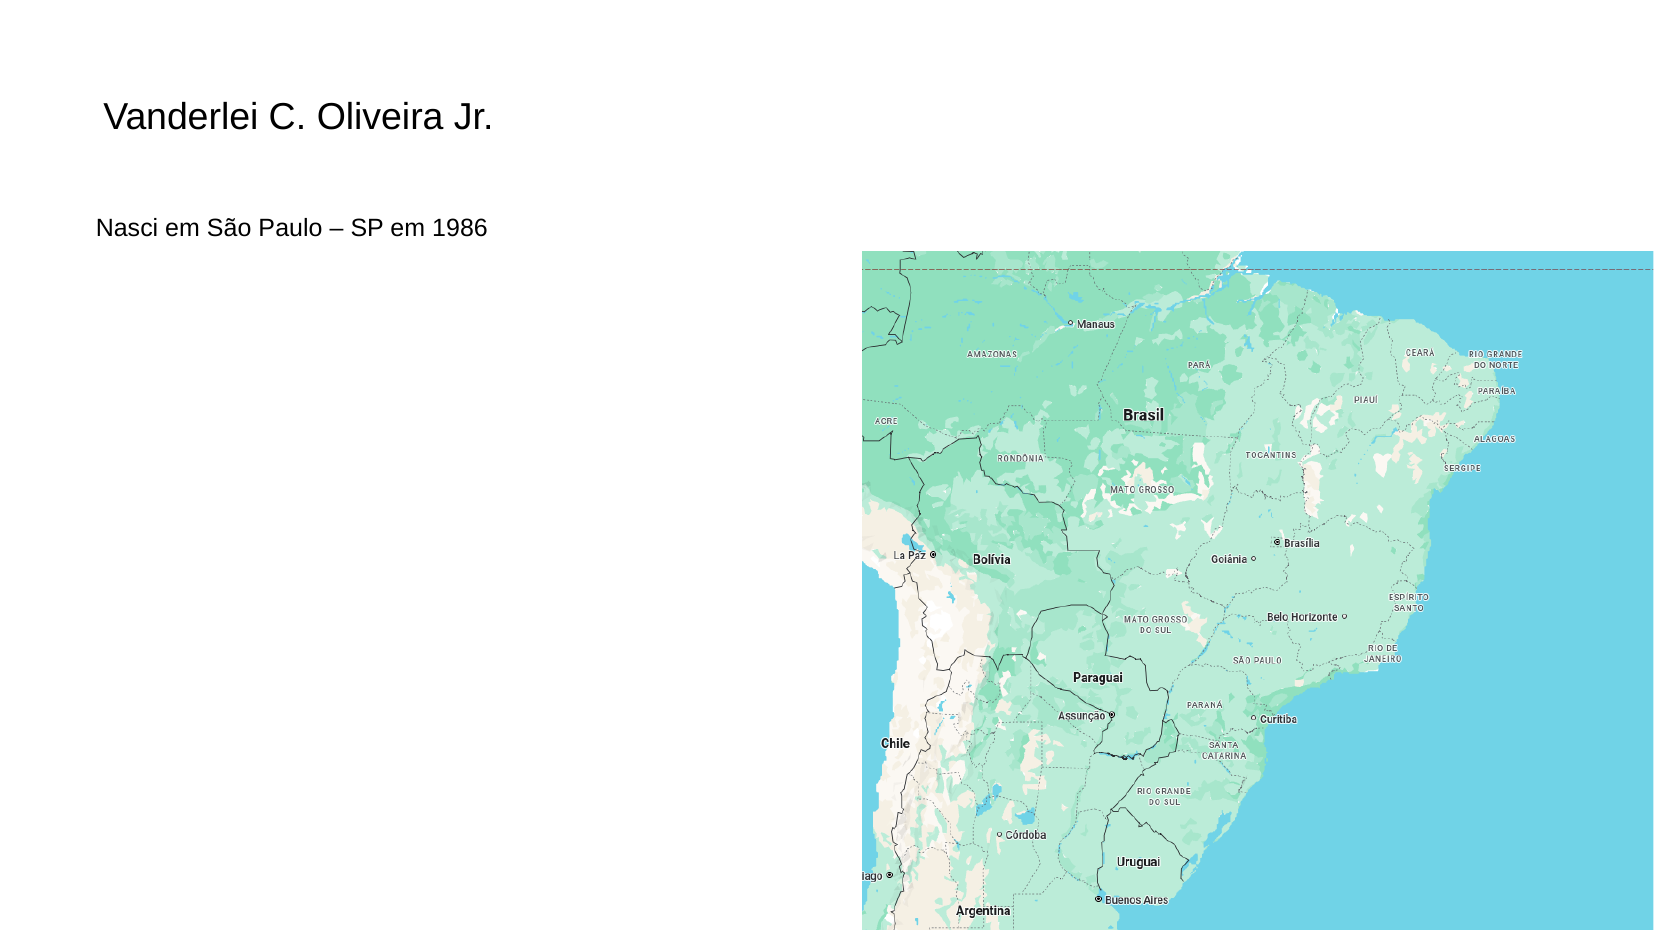

Vanderlei C. Oliveira Jr.
Nasci em São Paulo – SP em 1986